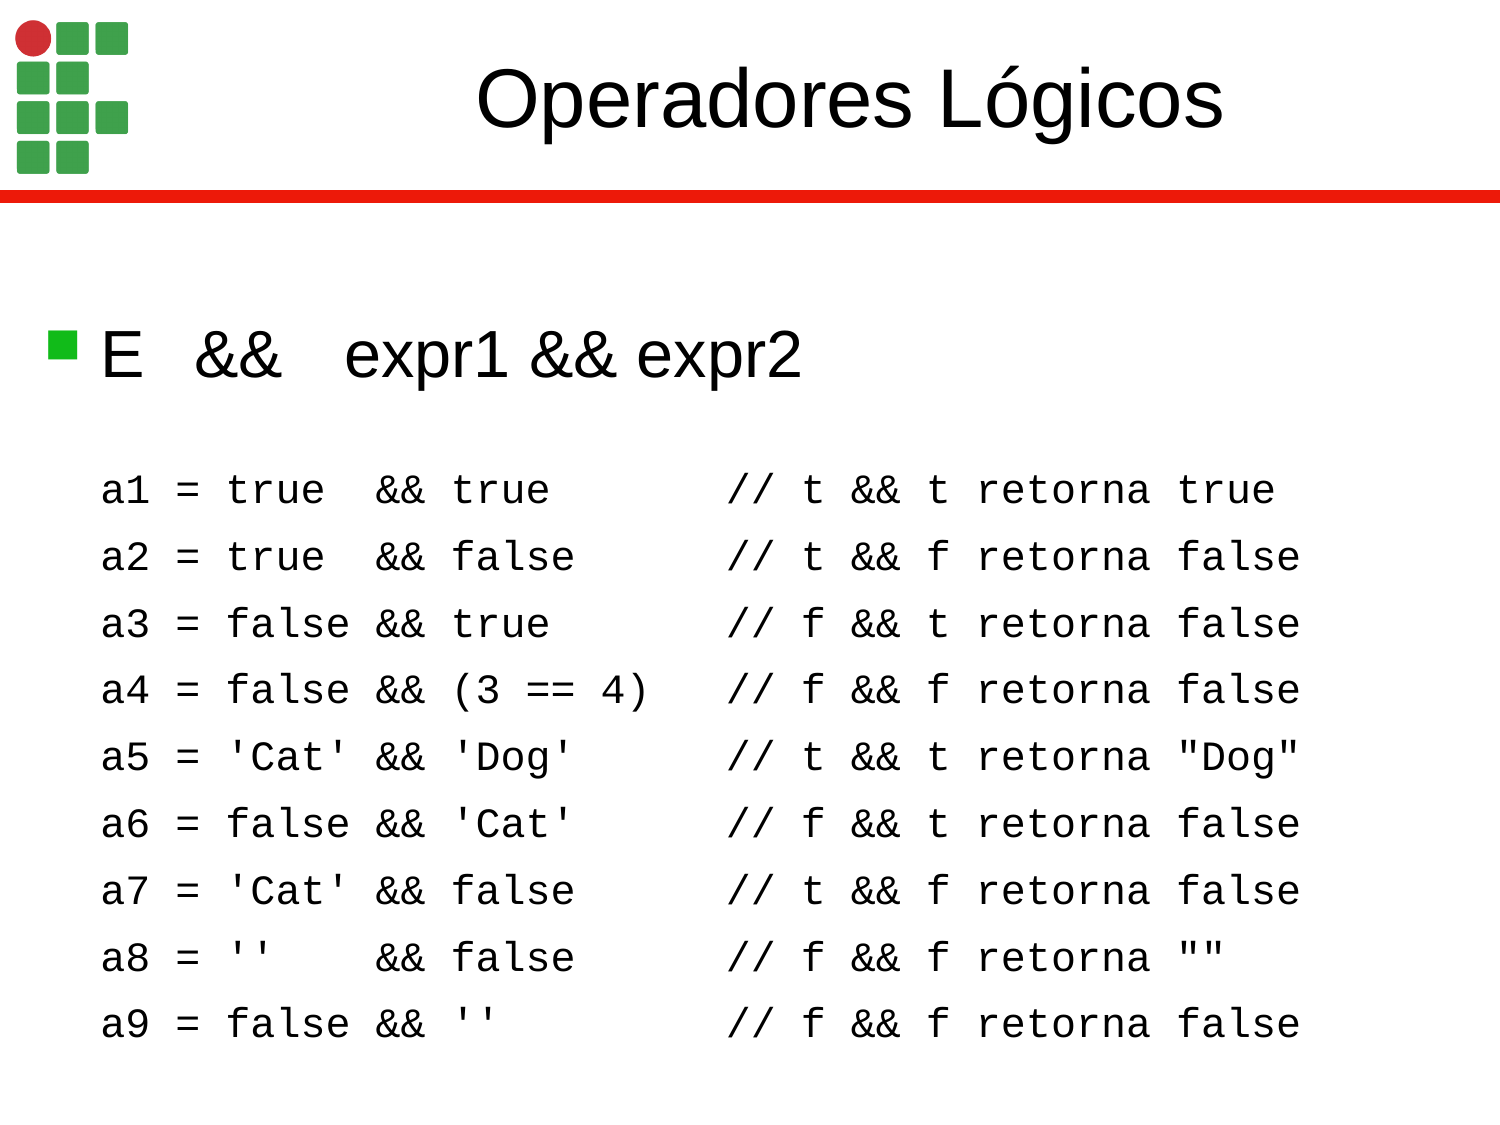

# Operadores Lógicos
E	&&	expr1 && expr2
a1 = true && true // t && t retorna true
a2 = true && false // t && f retorna false
a3 = false && true // f && t retorna false
a4 = false && (3 == 4) // f && f retorna false
a5 = 'Cat' && 'Dog' // t && t retorna "Dog"
a6 = false && 'Cat' // f && t retorna false
a7 = 'Cat' && false // t && f retorna false
a8 = '' && false // f && f retorna ""
a9 = false && '' // f && f retorna false